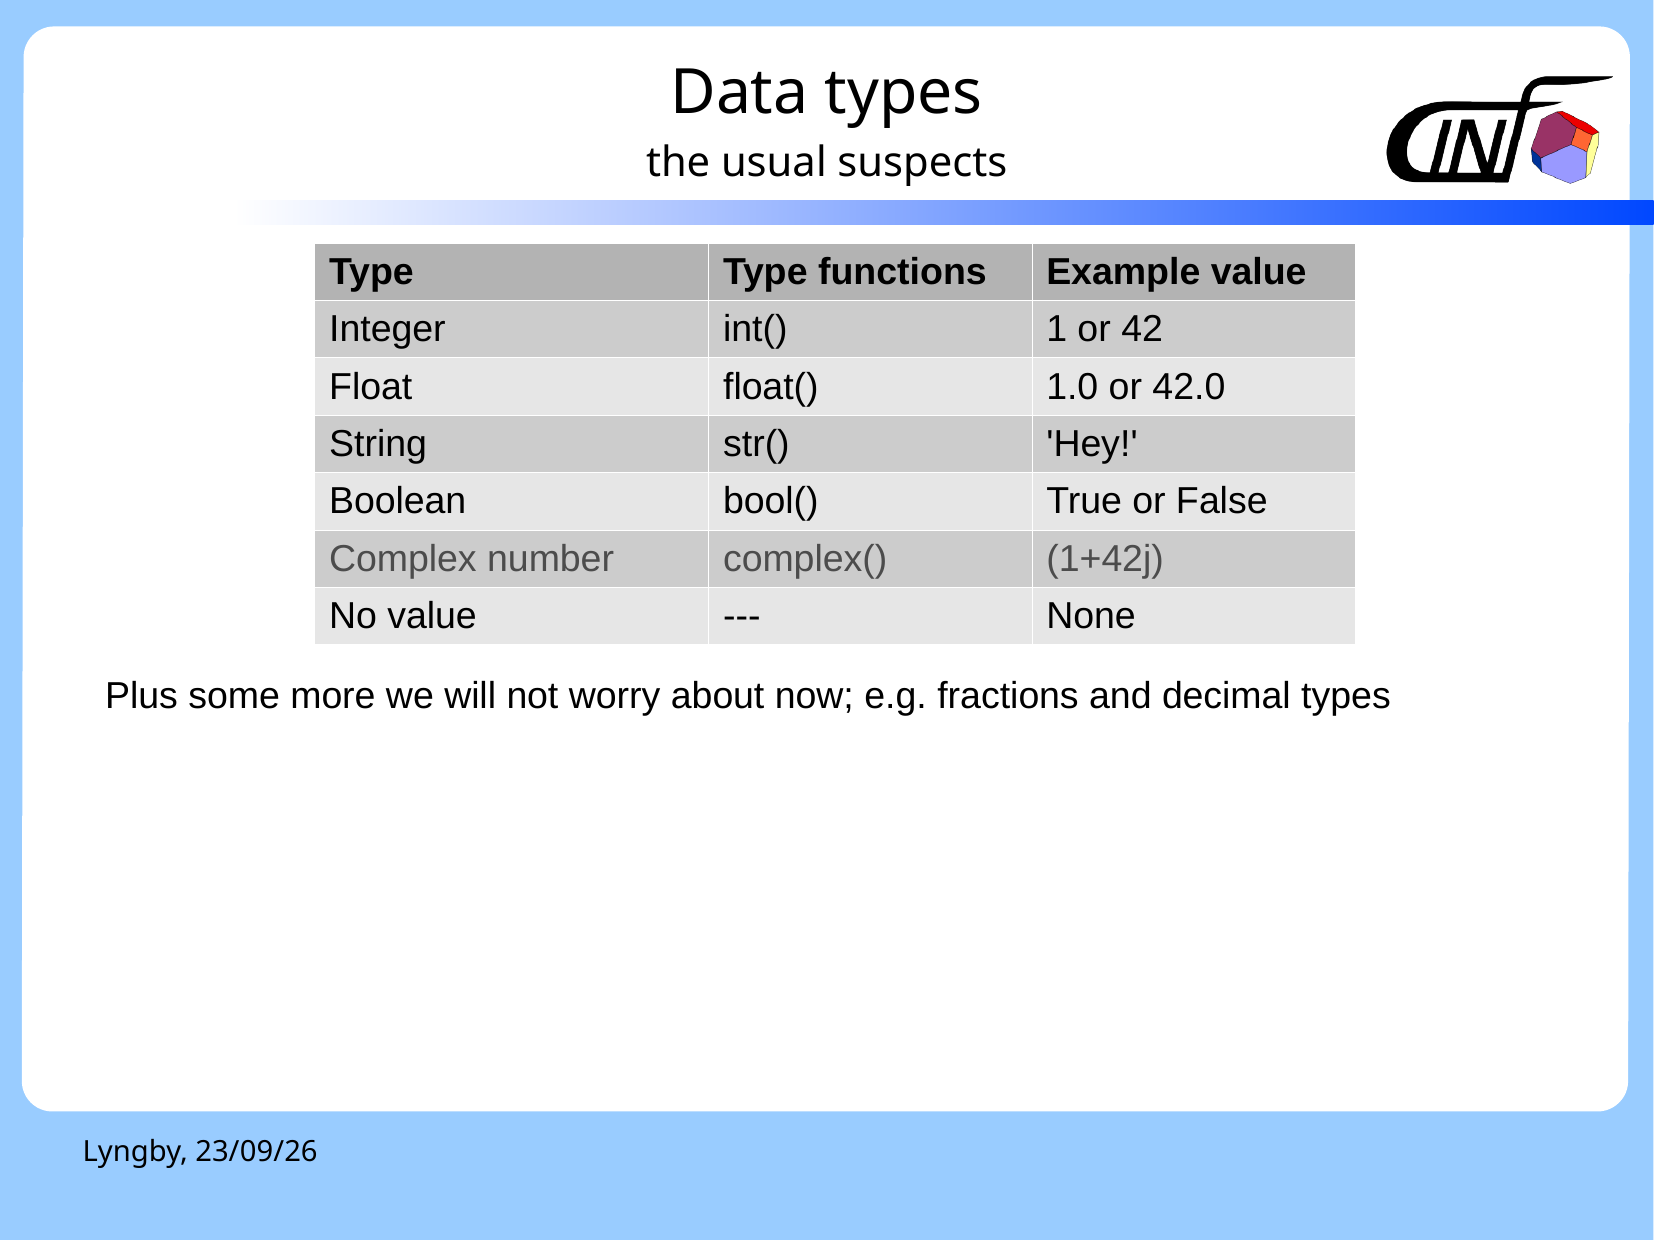

# Data types the usual suspects
| Type | Type functions | Example value |
| --- | --- | --- |
| Integer | int() | 1 or 42 |
| Float | float() | 1.0 or 42.0 |
| String | str() | 'Hey!' |
| Boolean | bool() | True or False |
| Complex number | complex() | (1+42j) |
| No value | --- | None |
Plus some more we will not worry about now; e.g. fractions and decimal types